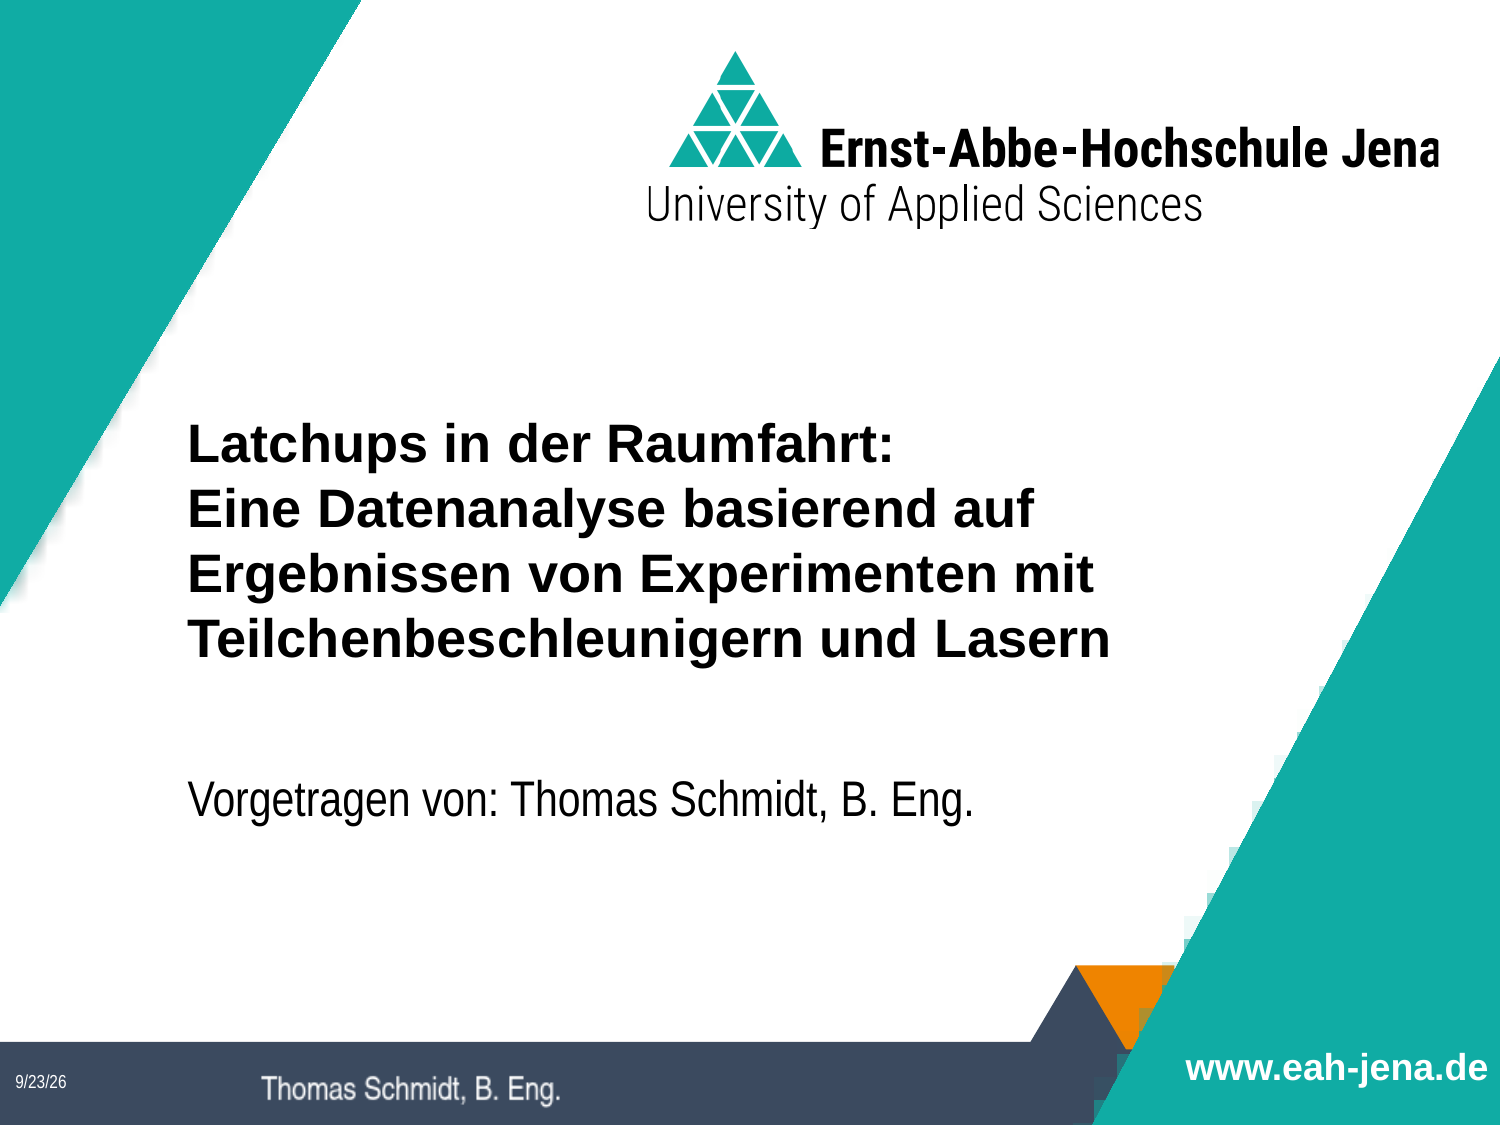

Latchups in der Raumfahrt:
Eine Datenanalyse basierend auf Ergebnissen von Experimenten mit Teilchenbeschleunigern und Lasern
Vorgetragen von: Thomas Schmidt, B. Eng.
www.eah-jena.de
Thomas Schmidt, B. Eng.